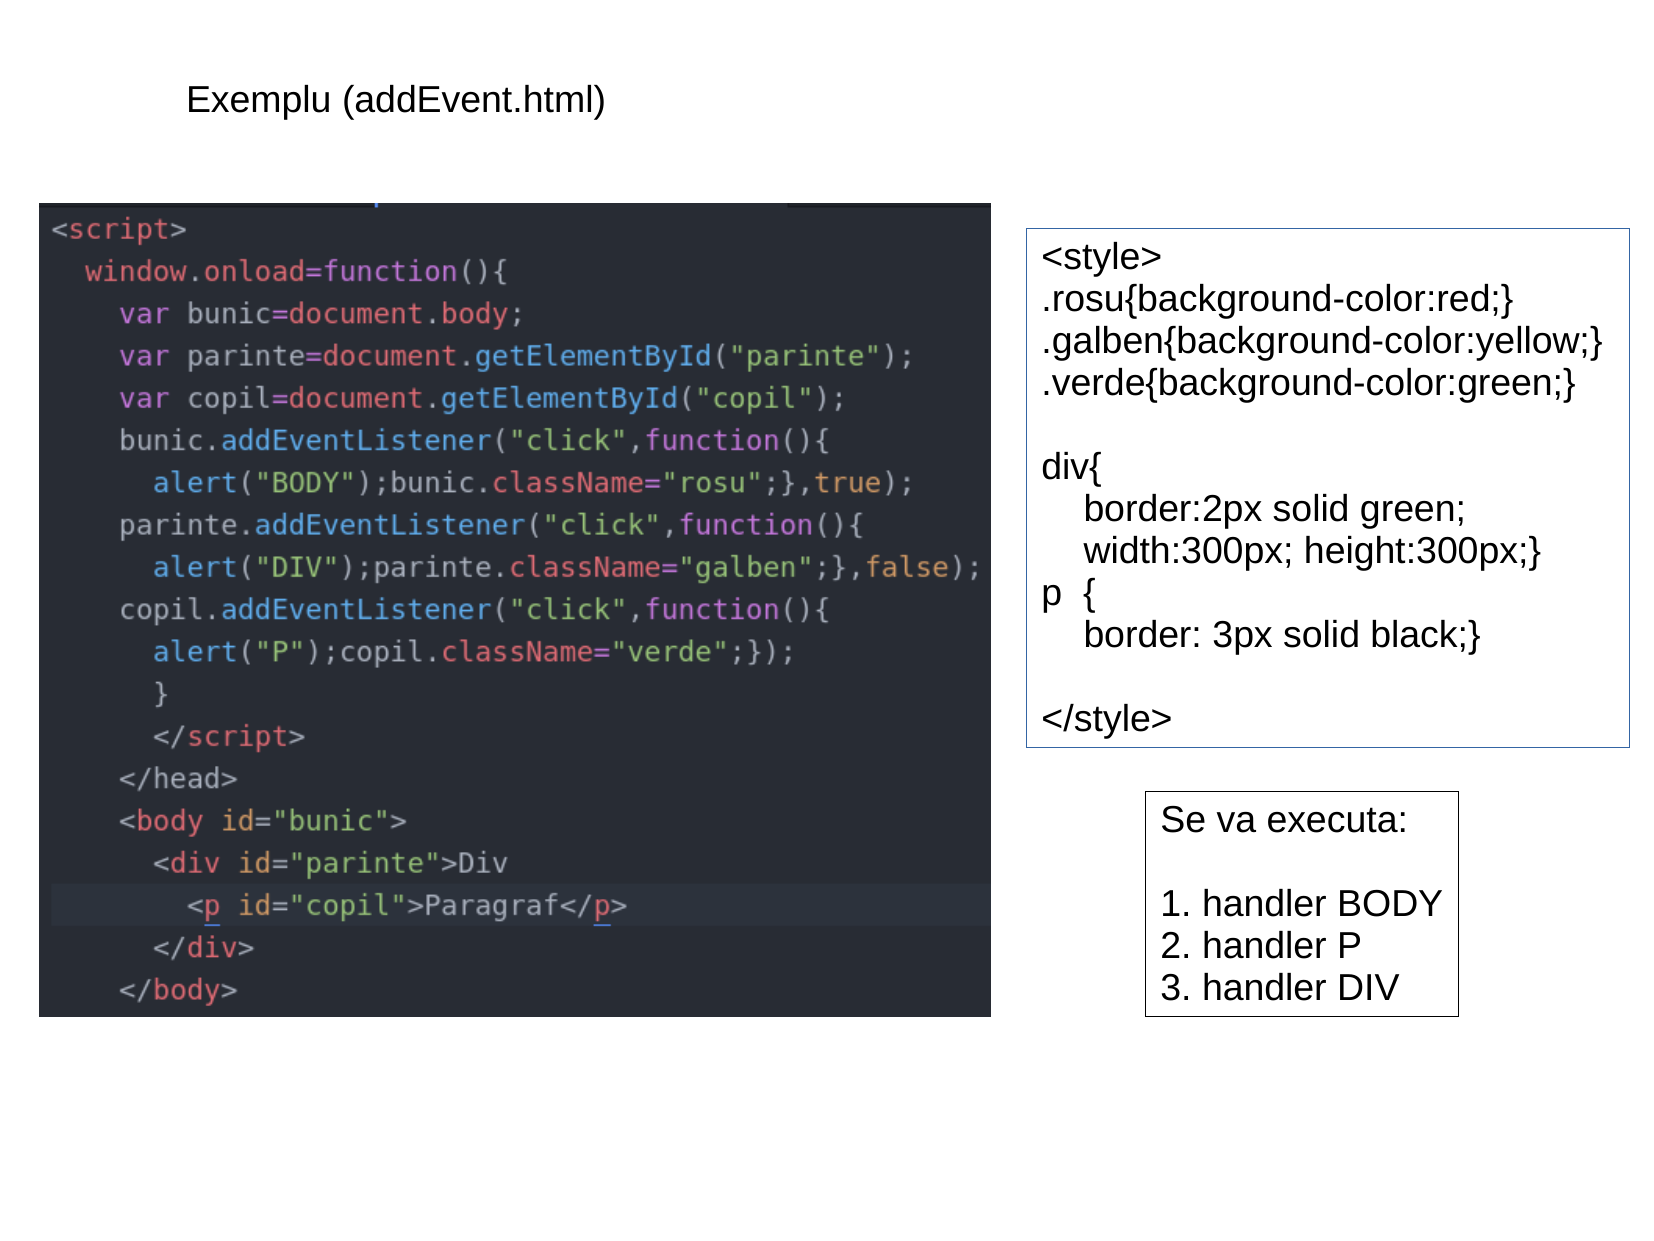

Exemplu (addEvent.html)
<style>
.rosu{background-color:red;}
.galben{background-color:yellow;}
.verde{background-color:green;}
div{
 border:2px solid green;
 width:300px; height:300px;}
p {
 border: 3px solid black;}
</style>
Se va executa:
1. handler BODY
2. handler P
3. handler DIV